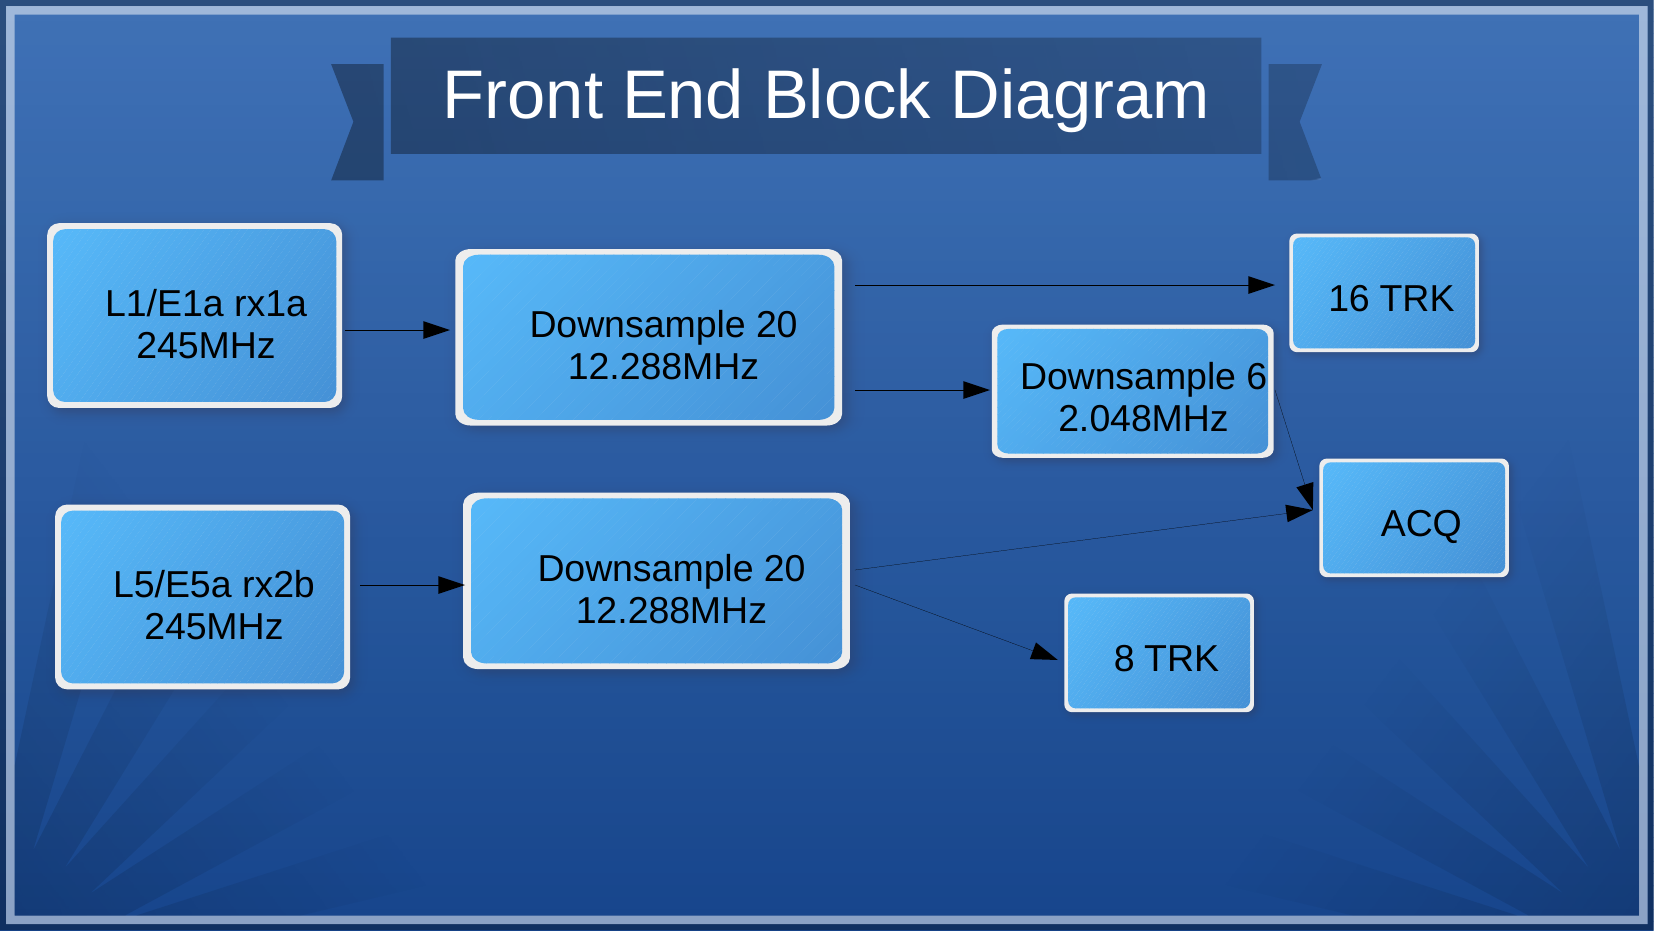

# Front End Block Diagram
L1/E1a rx1a
245MHz
16 TRK
Downsample 20
12.288MHz
Downsample 6
2.048MHz
ACQ
Downsample 20
12.288MHz
L5/E5a rx2b
245MHz
8 TRK